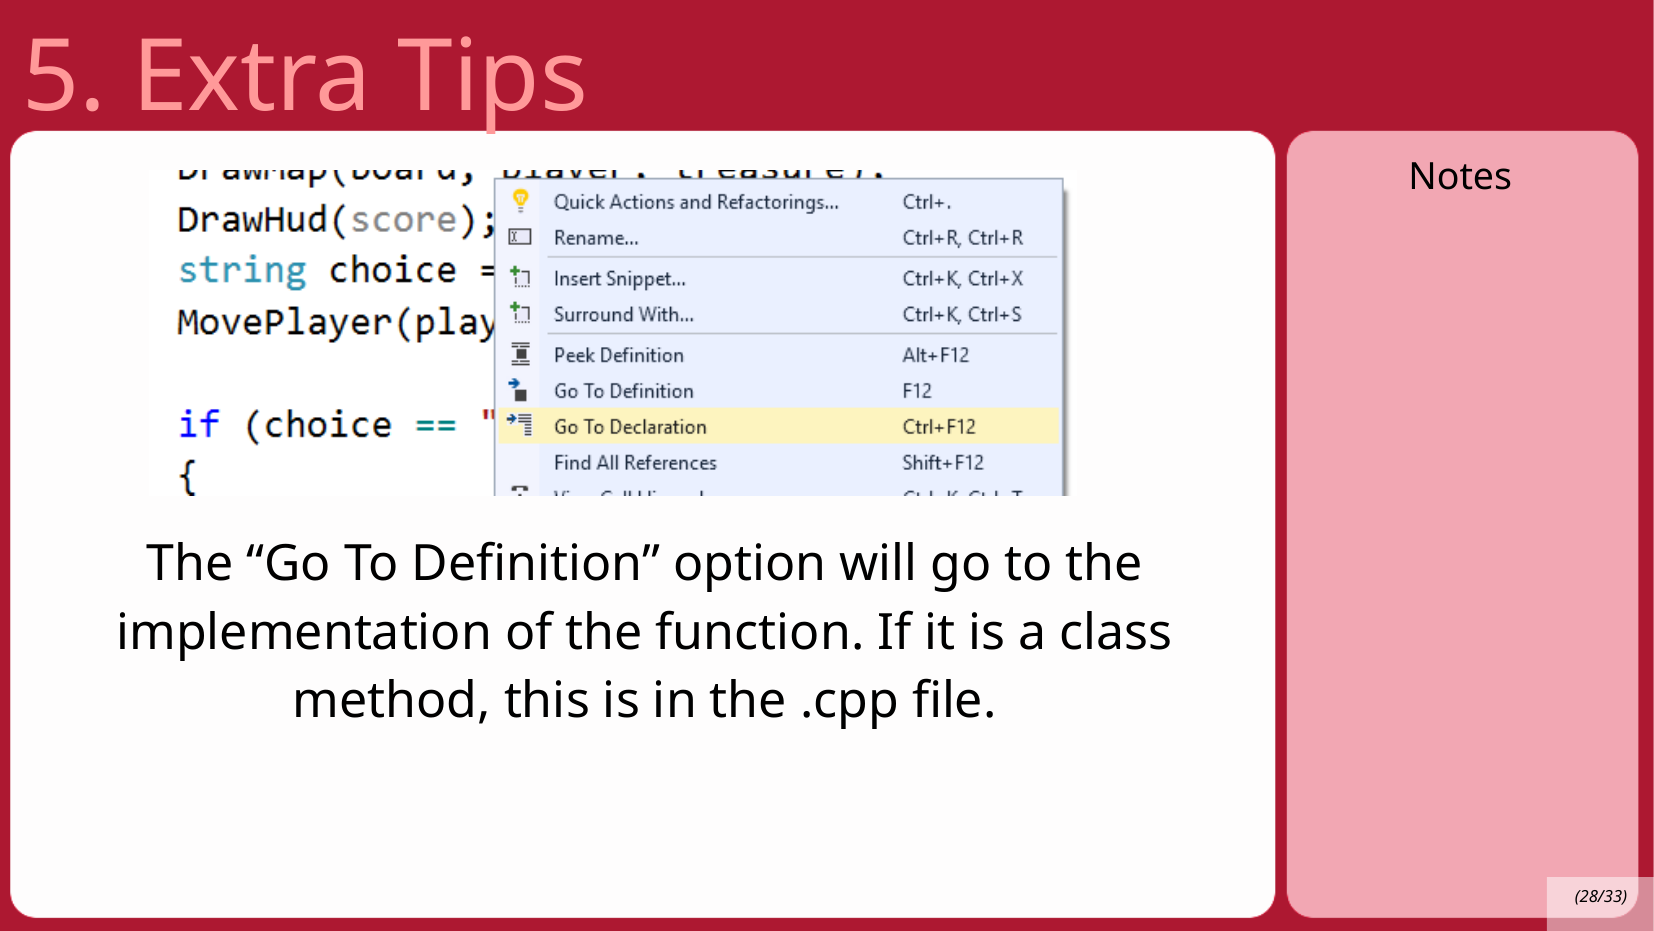

# 5. Extra Tips
Notes
The “Go To Definition” option will go to the implementation of the function. If it is a class method, this is in the .cpp file.